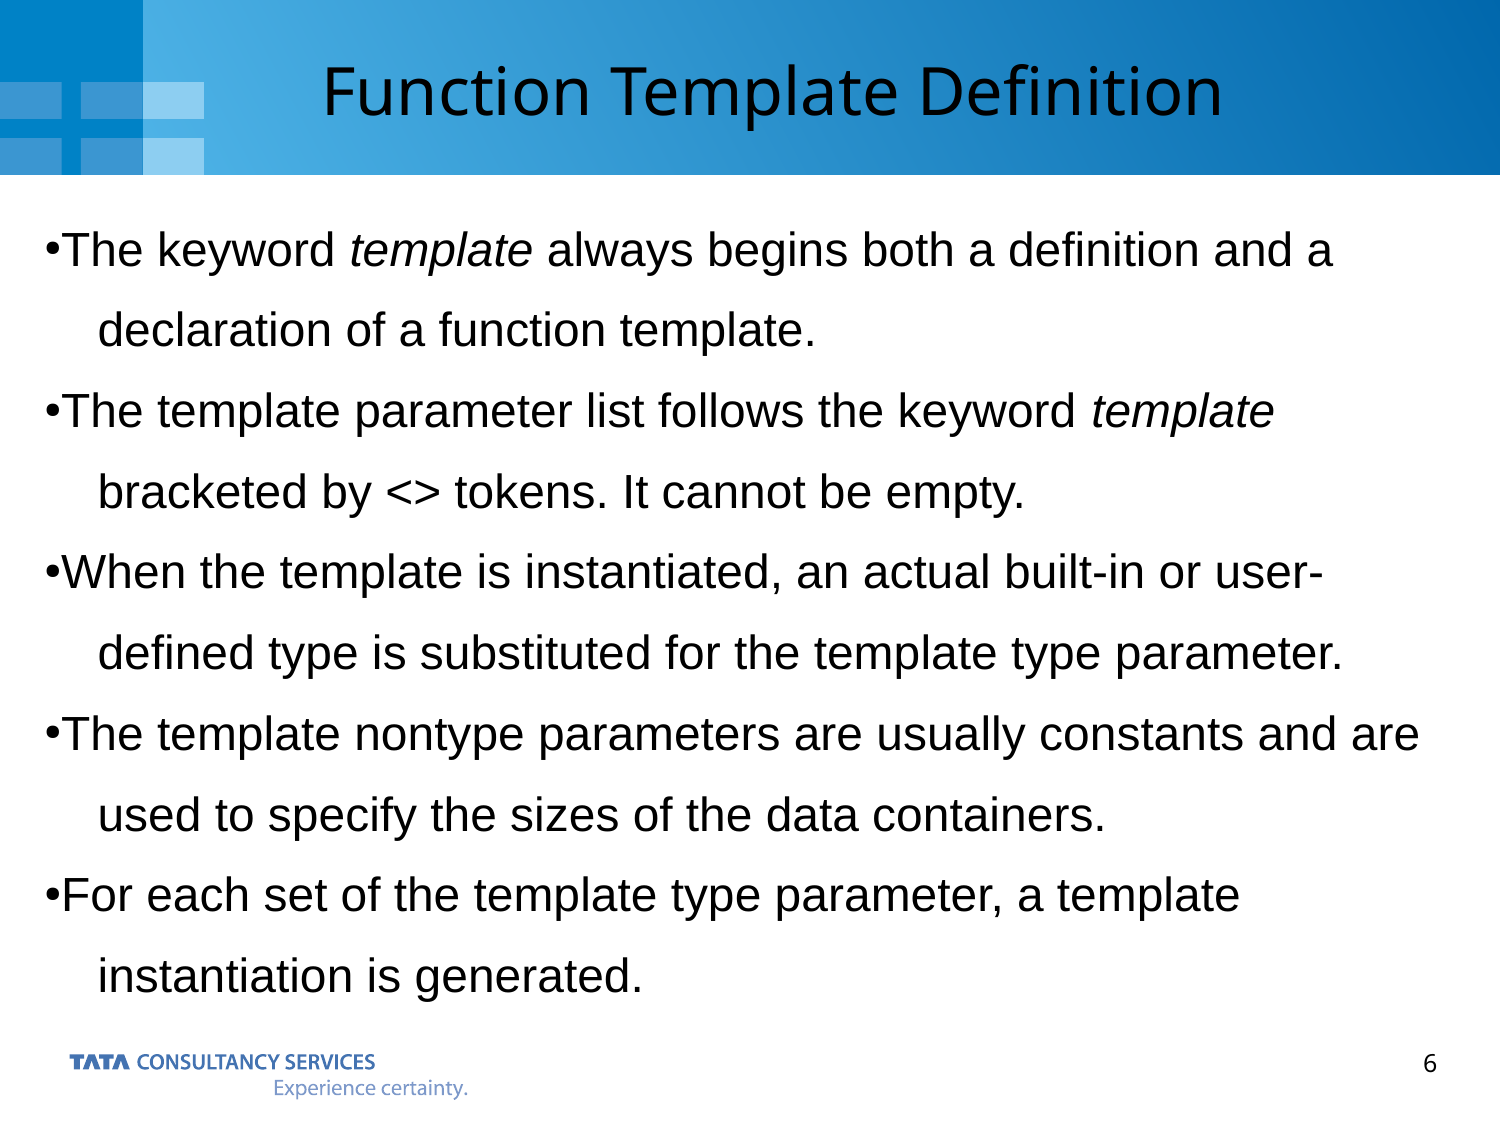

Function Template Definition
The keyword template always begins both a definition and a declaration of a function template.
The template parameter list follows the keyword template bracketed by <> tokens. It cannot be empty.
When the template is instantiated, an actual built-in or user-defined type is substituted for the template type parameter.
The template nontype parameters are usually constants and are used to specify the sizes of the data containers.
For each set of the template type parameter, a template instantiation is generated.